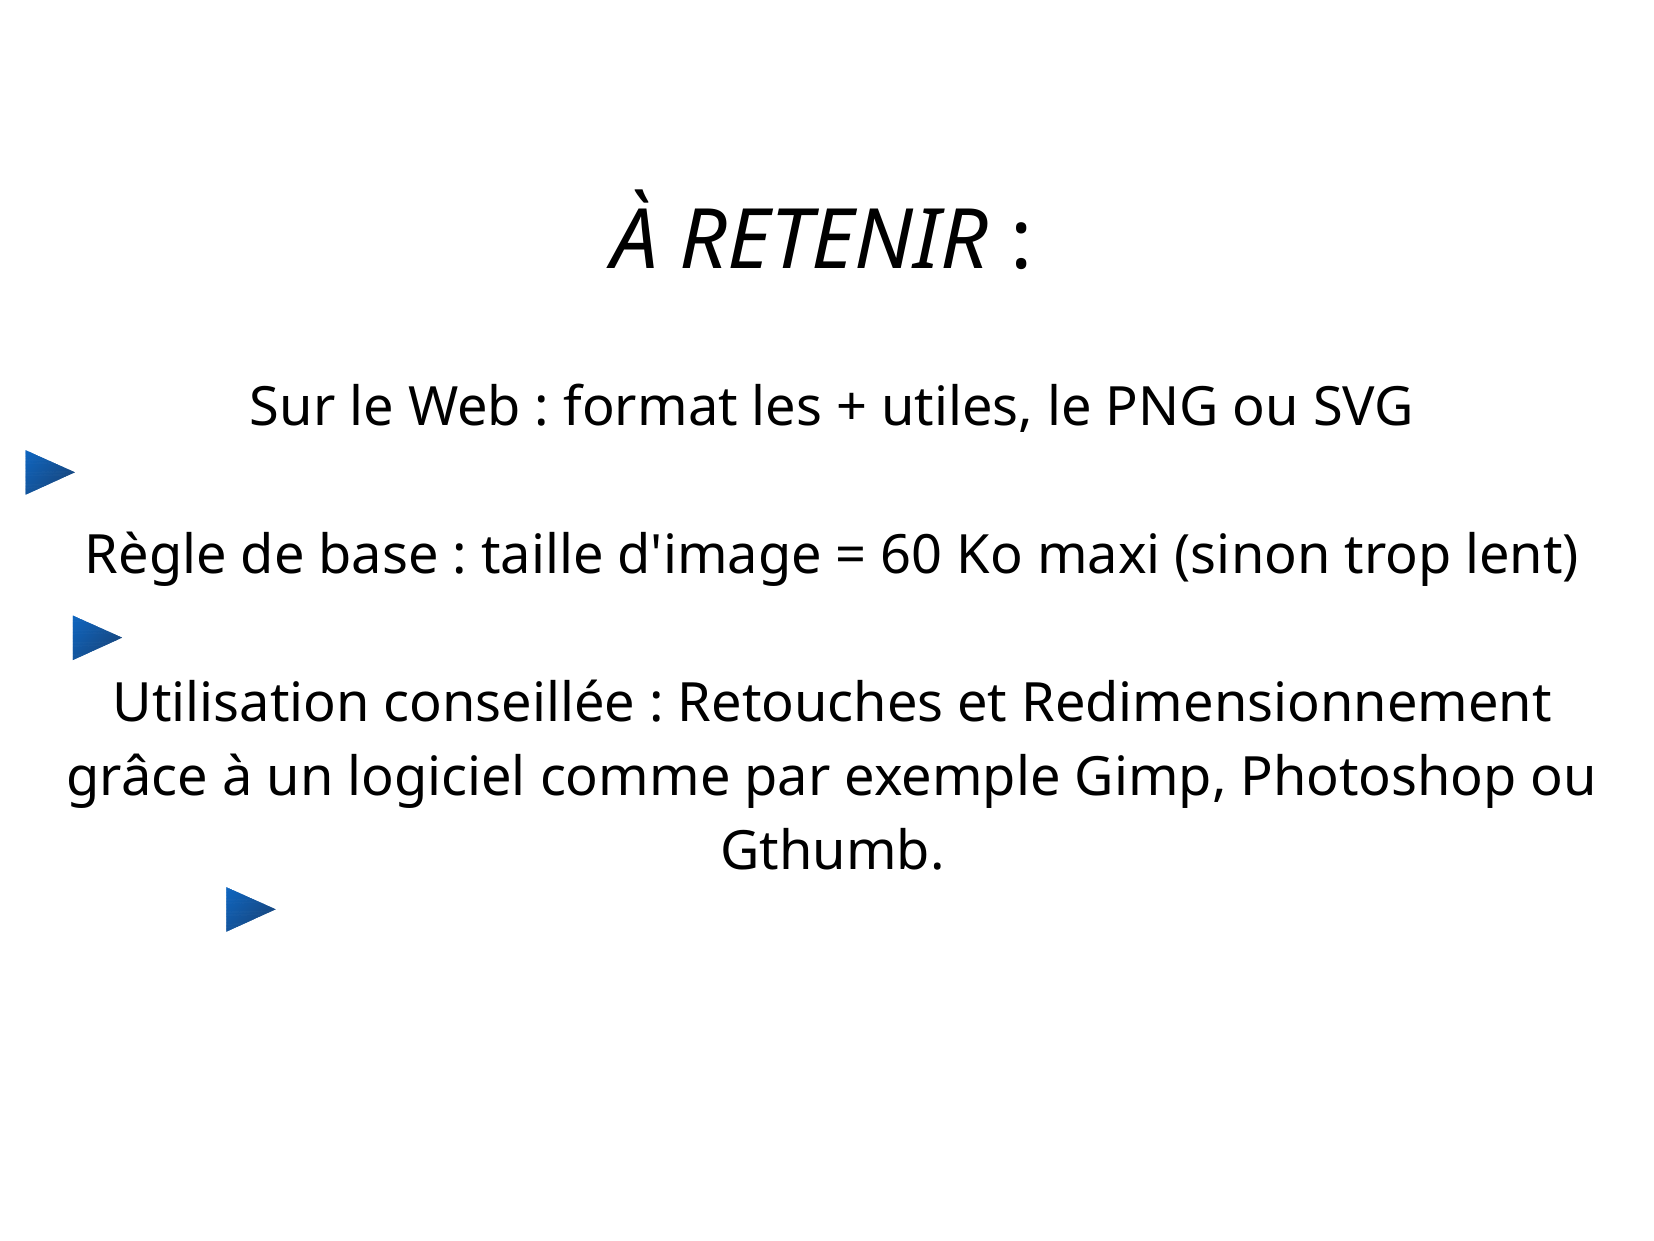

À RETENIR :
Sur le Web : format les + utiles, le PNG ou SVG
Règle de base : taille d'image = 60 Ko maxi (sinon trop lent)
Utilisation conseillée : Retouches et Redimensionnement grâce à un logiciel comme par exemple Gimp, Photoshop ou Gthumb.